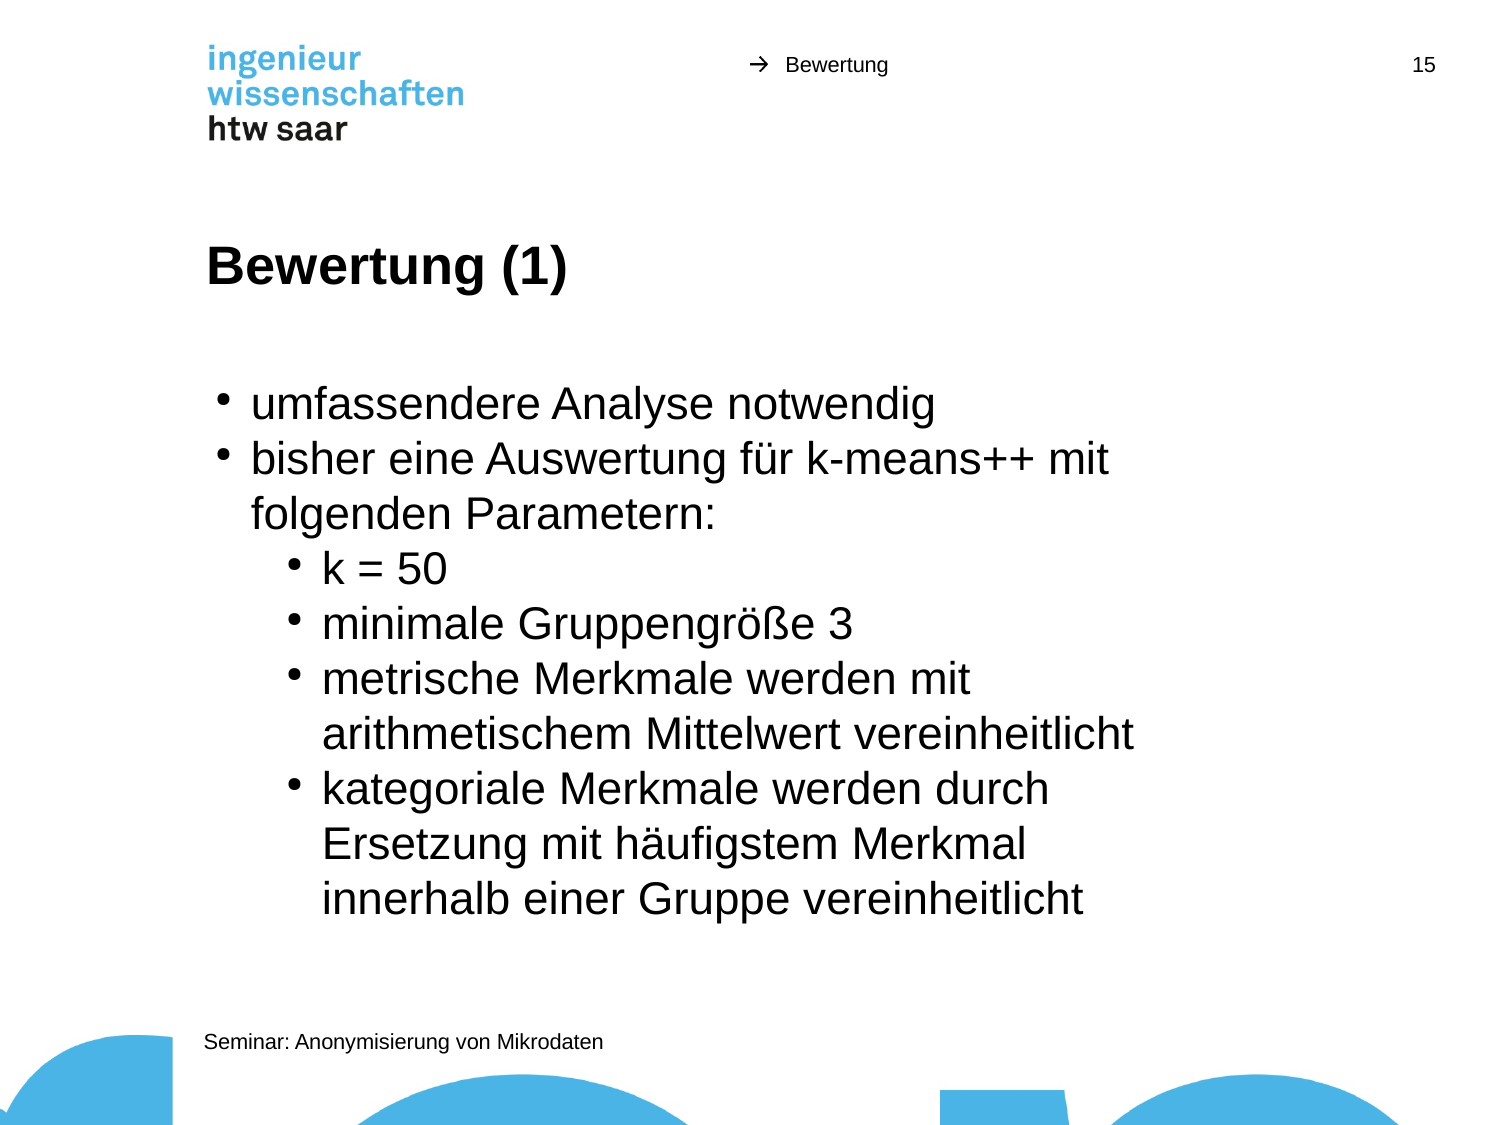

Bewertung
Bewertung (1)
umfassendere Analyse notwendig
bisher eine Auswertung für k-means++ mit folgenden Parametern:
k = 50
minimale Gruppengröße 3
metrische Merkmale werden mit arithmetischem Mittelwert vereinheitlicht
kategoriale Merkmale werden durch Ersetzung mit häufigstem Merkmal innerhalb einer Gruppe vereinheitlicht
Seminar: Anonymisierung von Mikrodaten